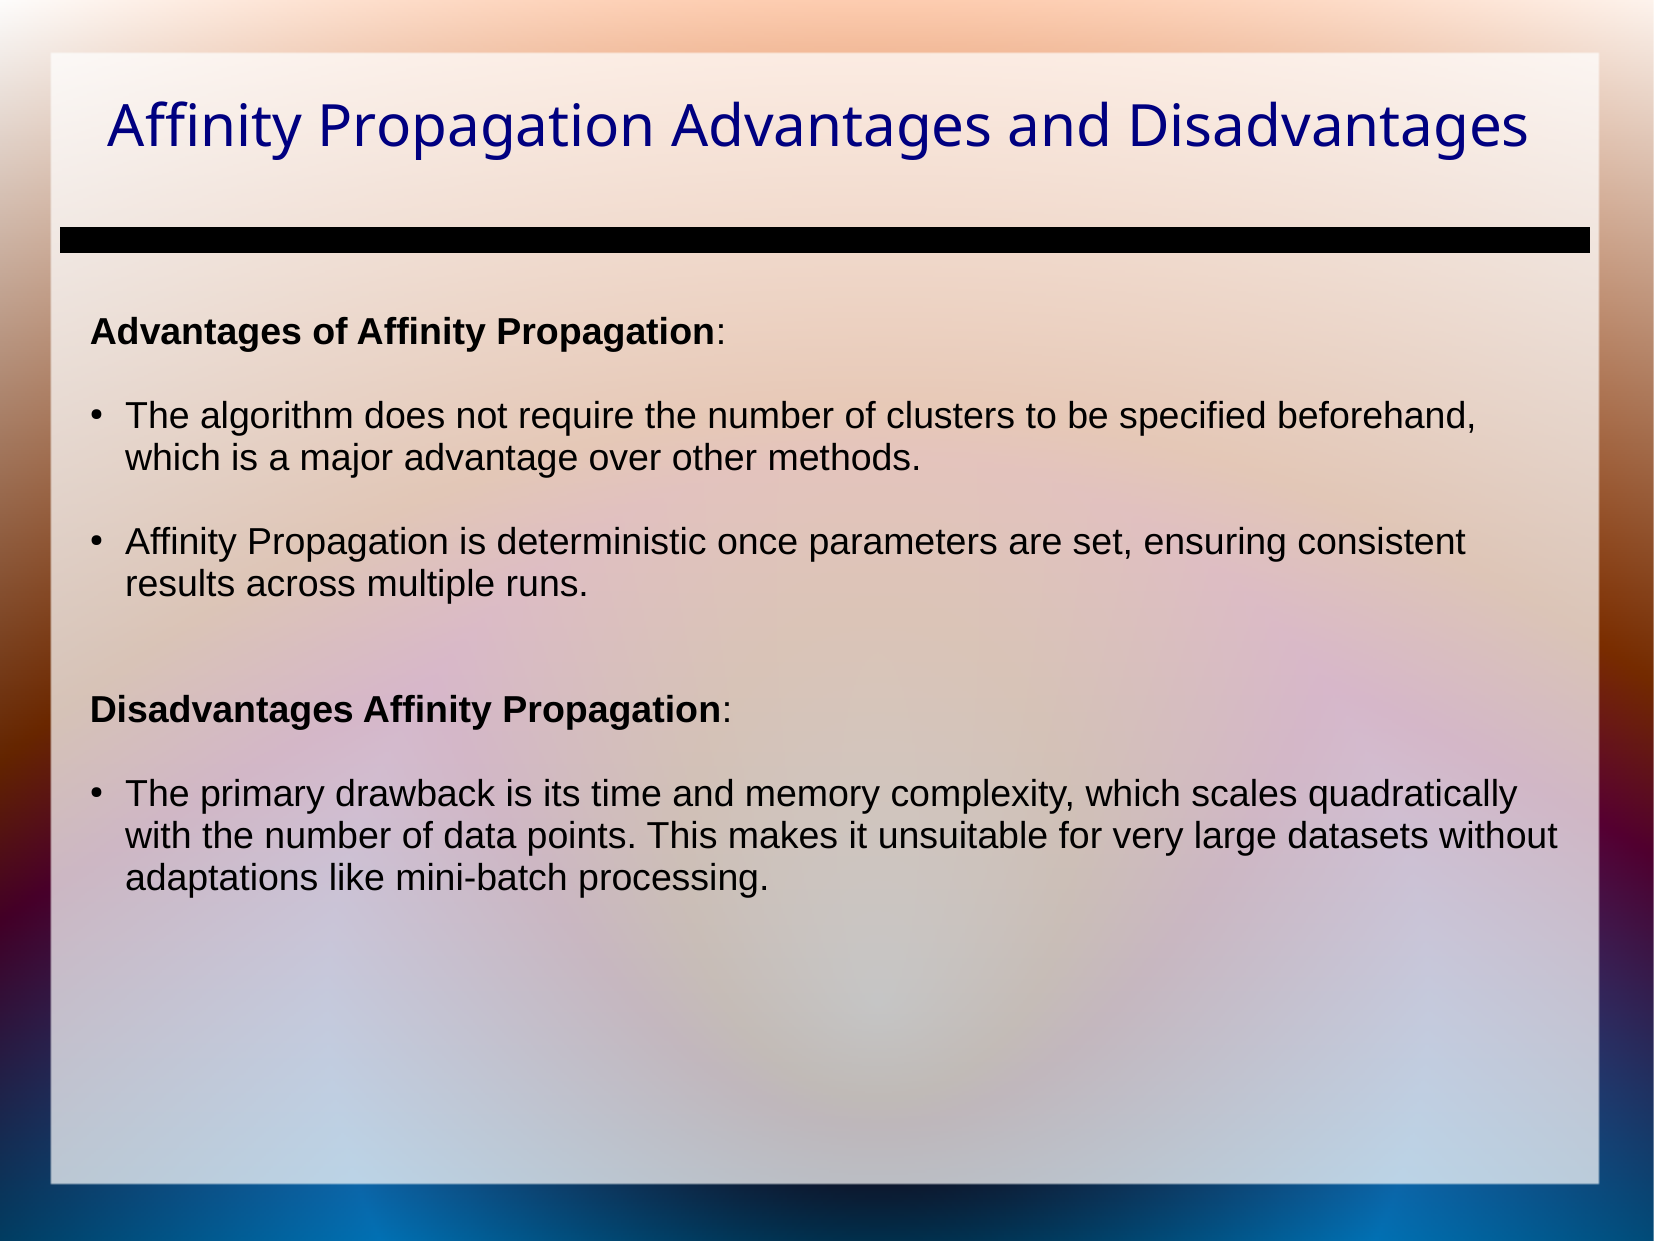

# Affinity Propagation Advantages and Disadvantages
Advantages of Affinity Propagation:
The algorithm does not require the number of clusters to be specified beforehand,
which is a major advantage over other methods.
Affinity Propagation is deterministic once parameters are set, ensuring consistent
results across multiple runs.
Disadvantages Affinity Propagation:
The primary drawback is its time and memory complexity, which scales quadratically
with the number of data points. This makes it unsuitable for very large datasets without
adaptations like mini-batch processing.